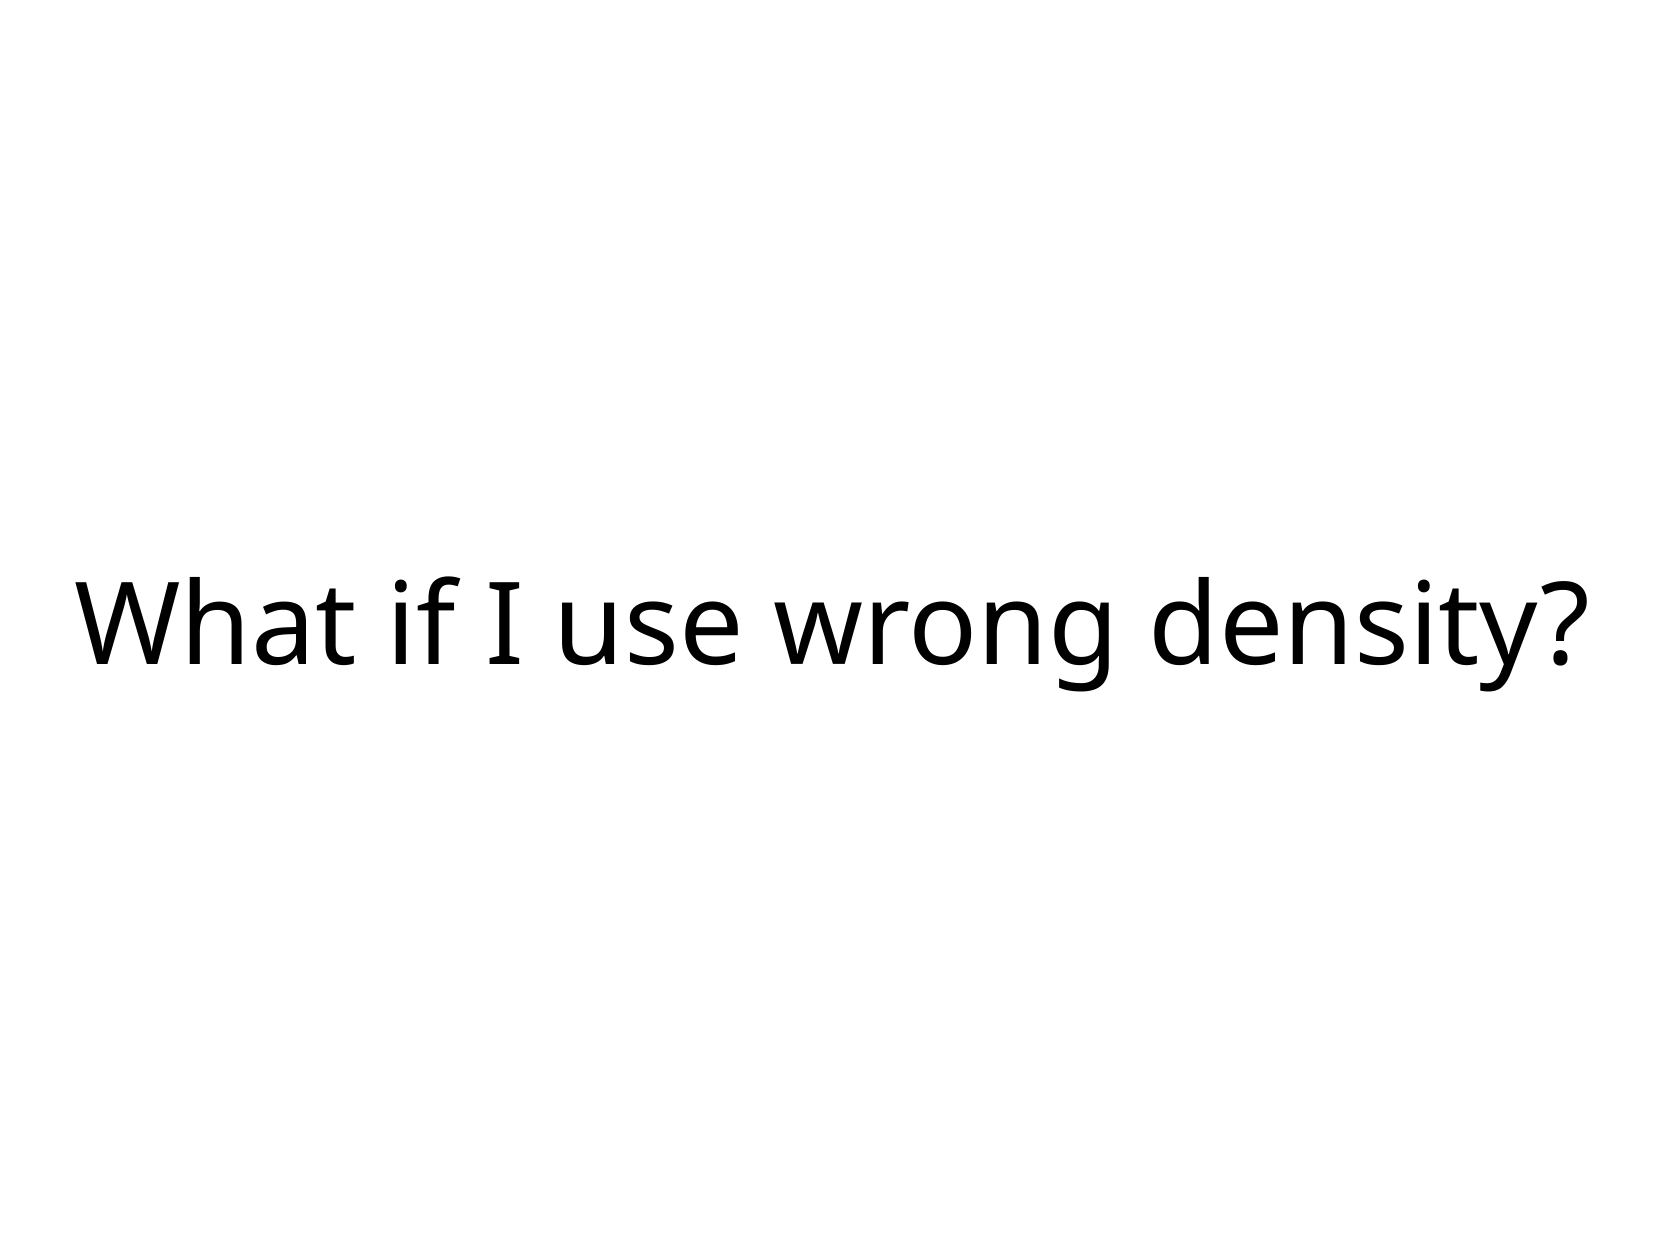

# What if I use wrong density?